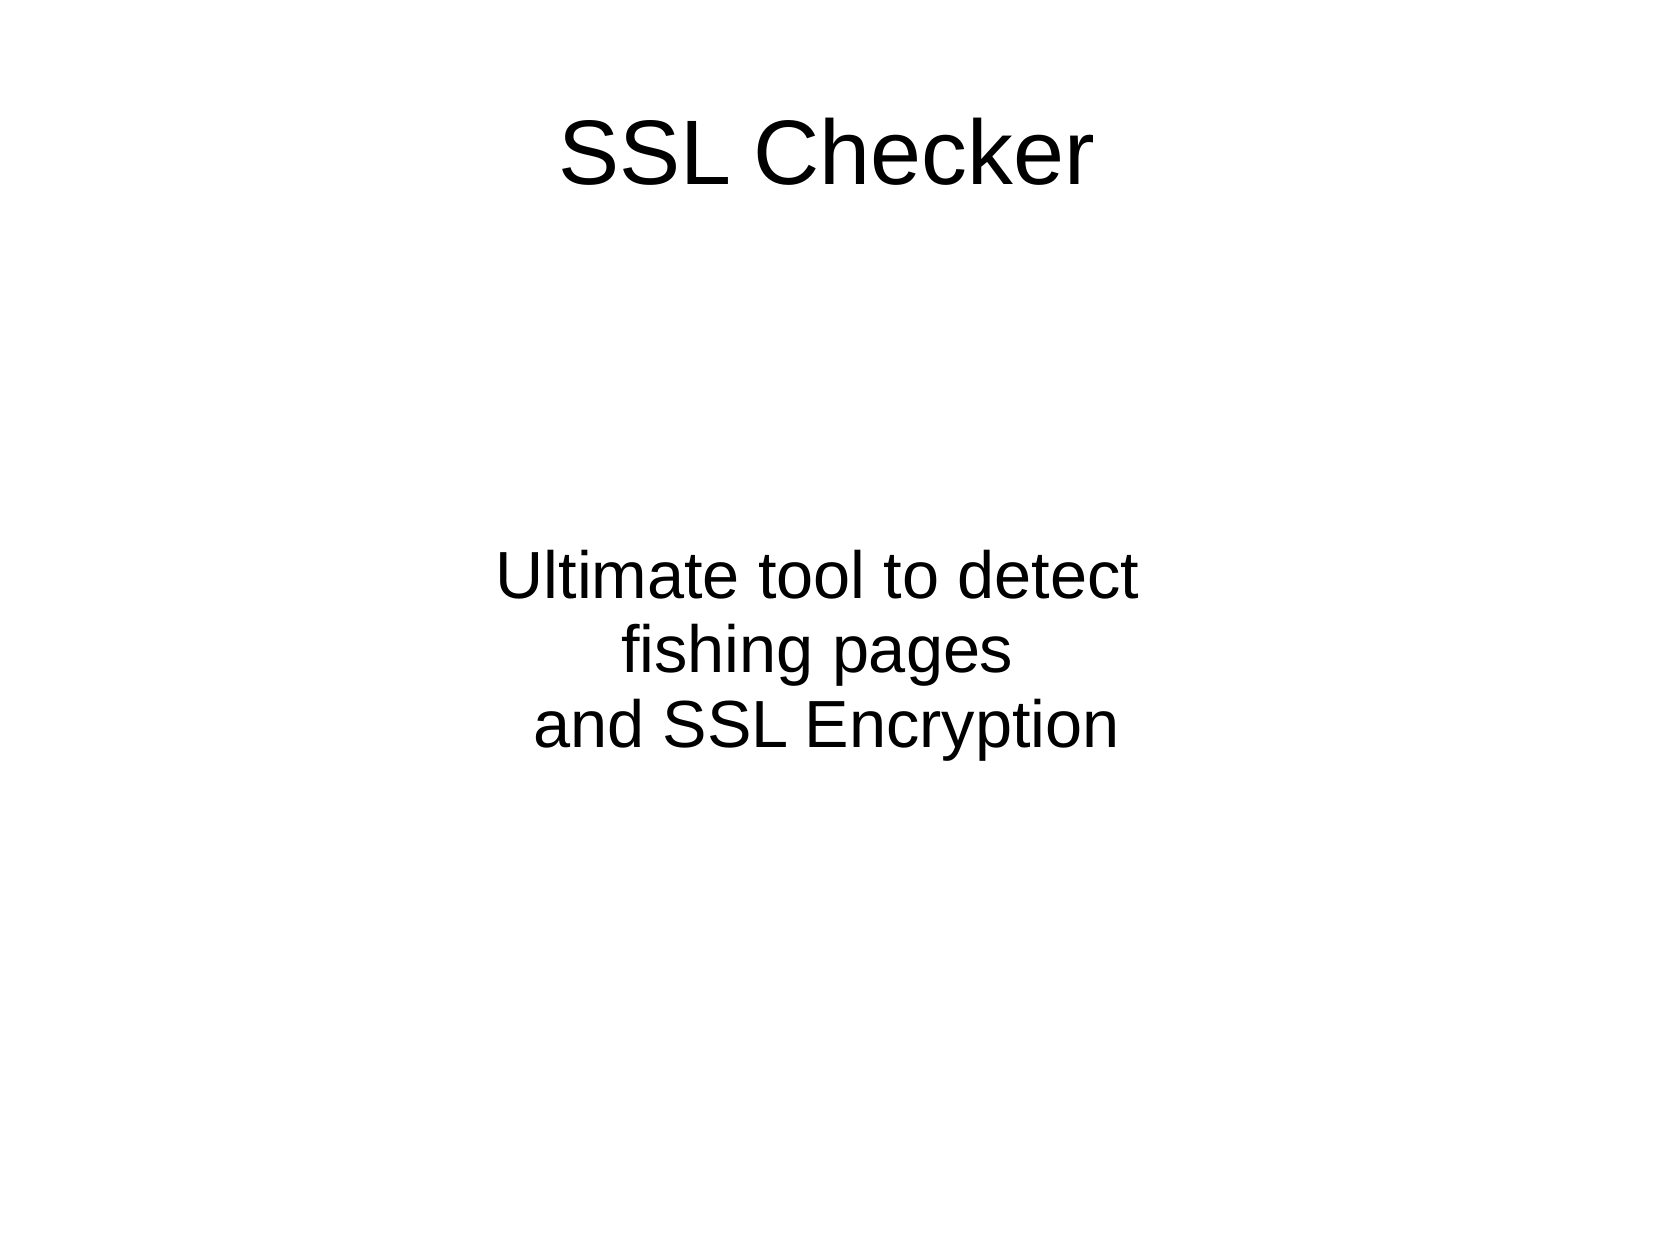

# SSL Checker
Ultimate tool to detect
fishing pages
and SSL Encryption